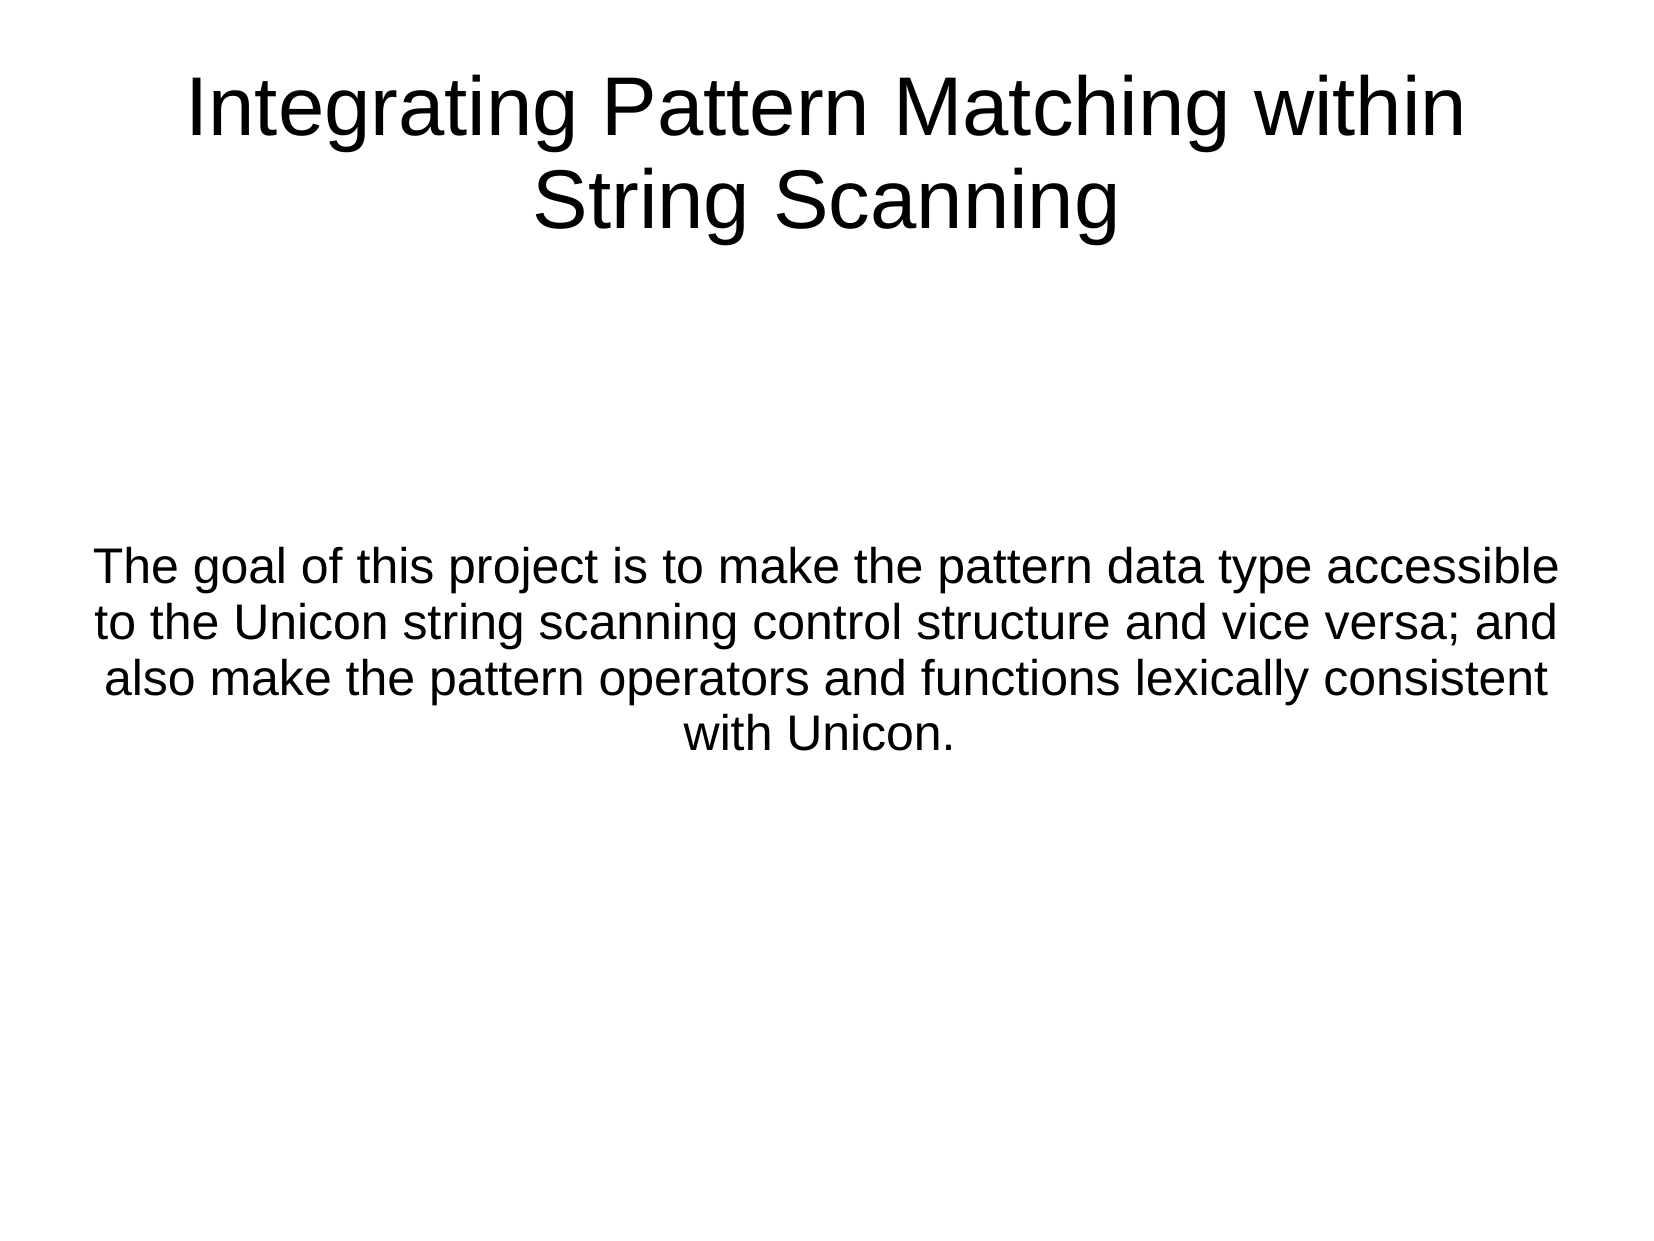

# Integrating Pattern Matching within String Scanning
The goal of this project is to make the pattern data type accessible to the Unicon string scanning control structure and vice versa; and also make the pattern operators and functions lexically consistent with Unicon.